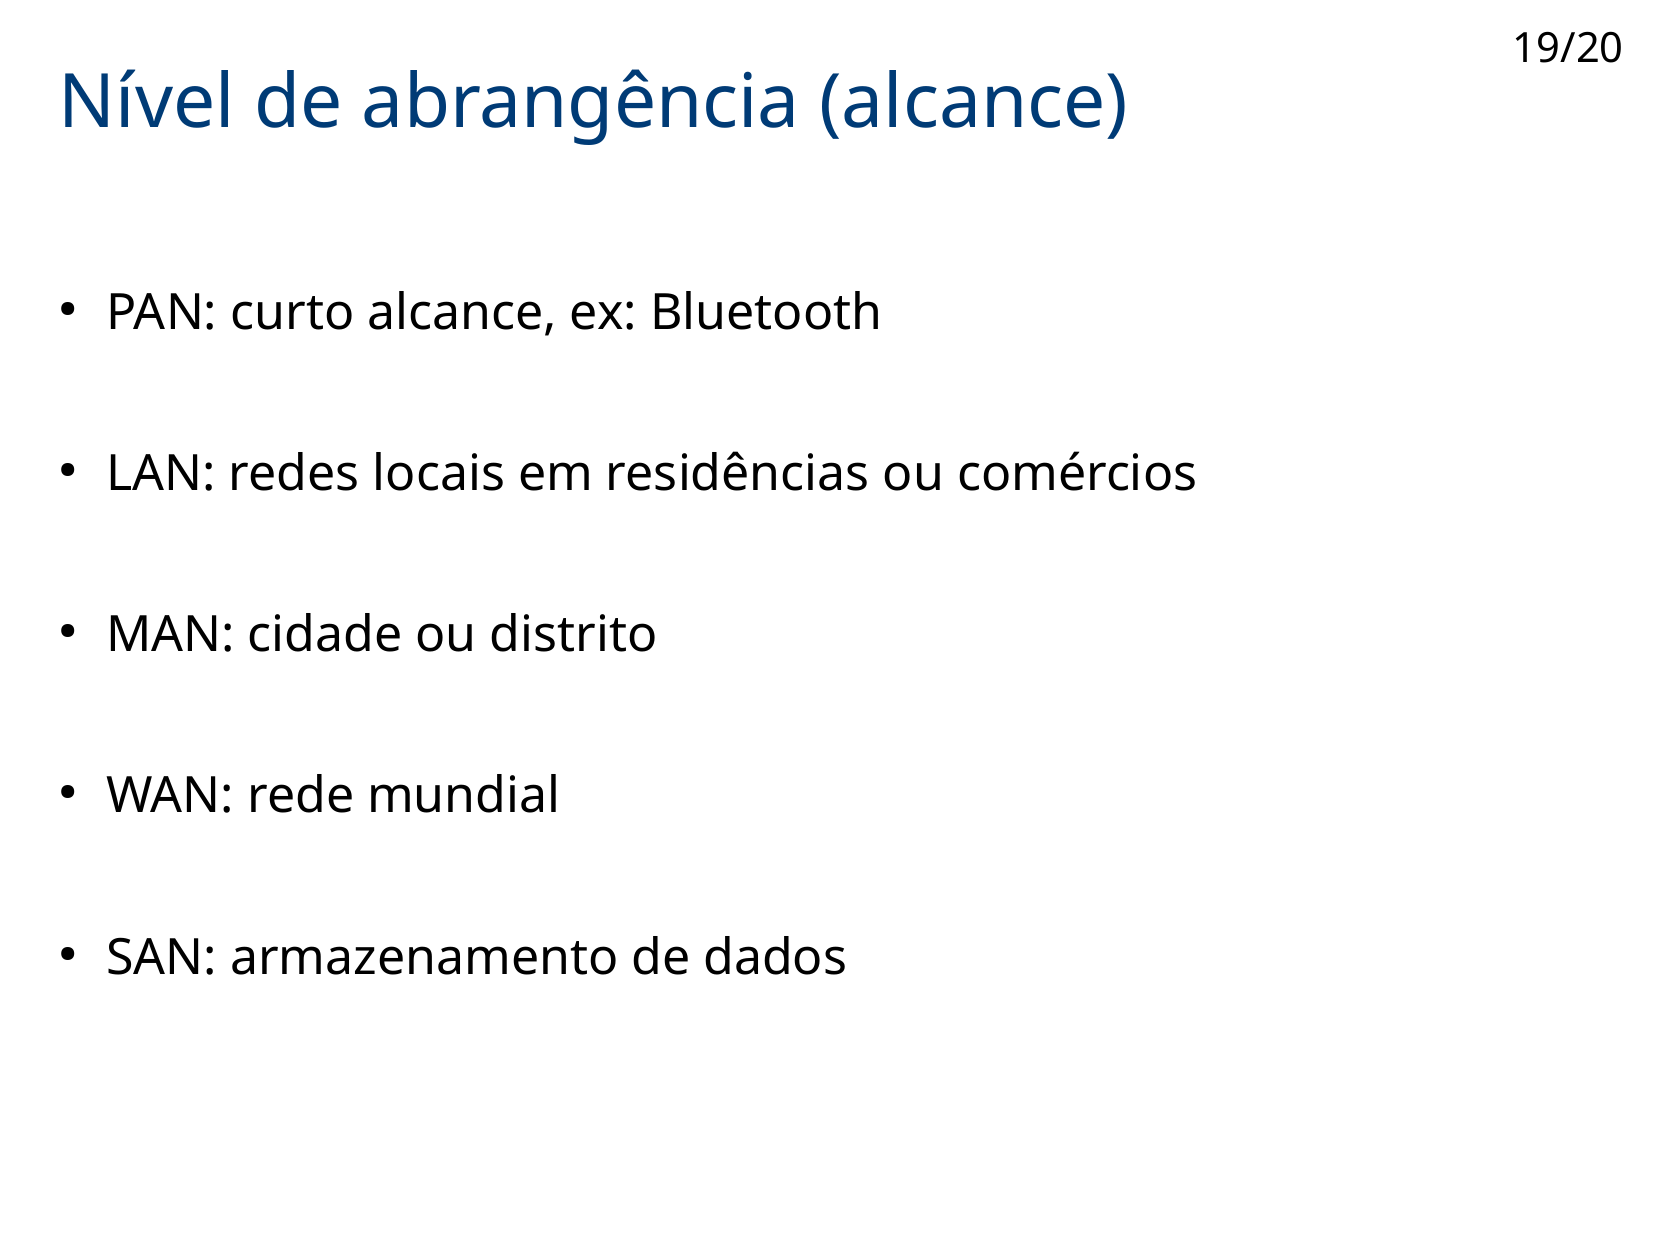

19
# Nível de abrangência (alcance)
PAN: curto alcance, ex: Bluetooth
LAN: redes locais em residências ou comércios
MAN: cidade ou distrito
WAN: rede mundial
SAN: armazenamento de dados